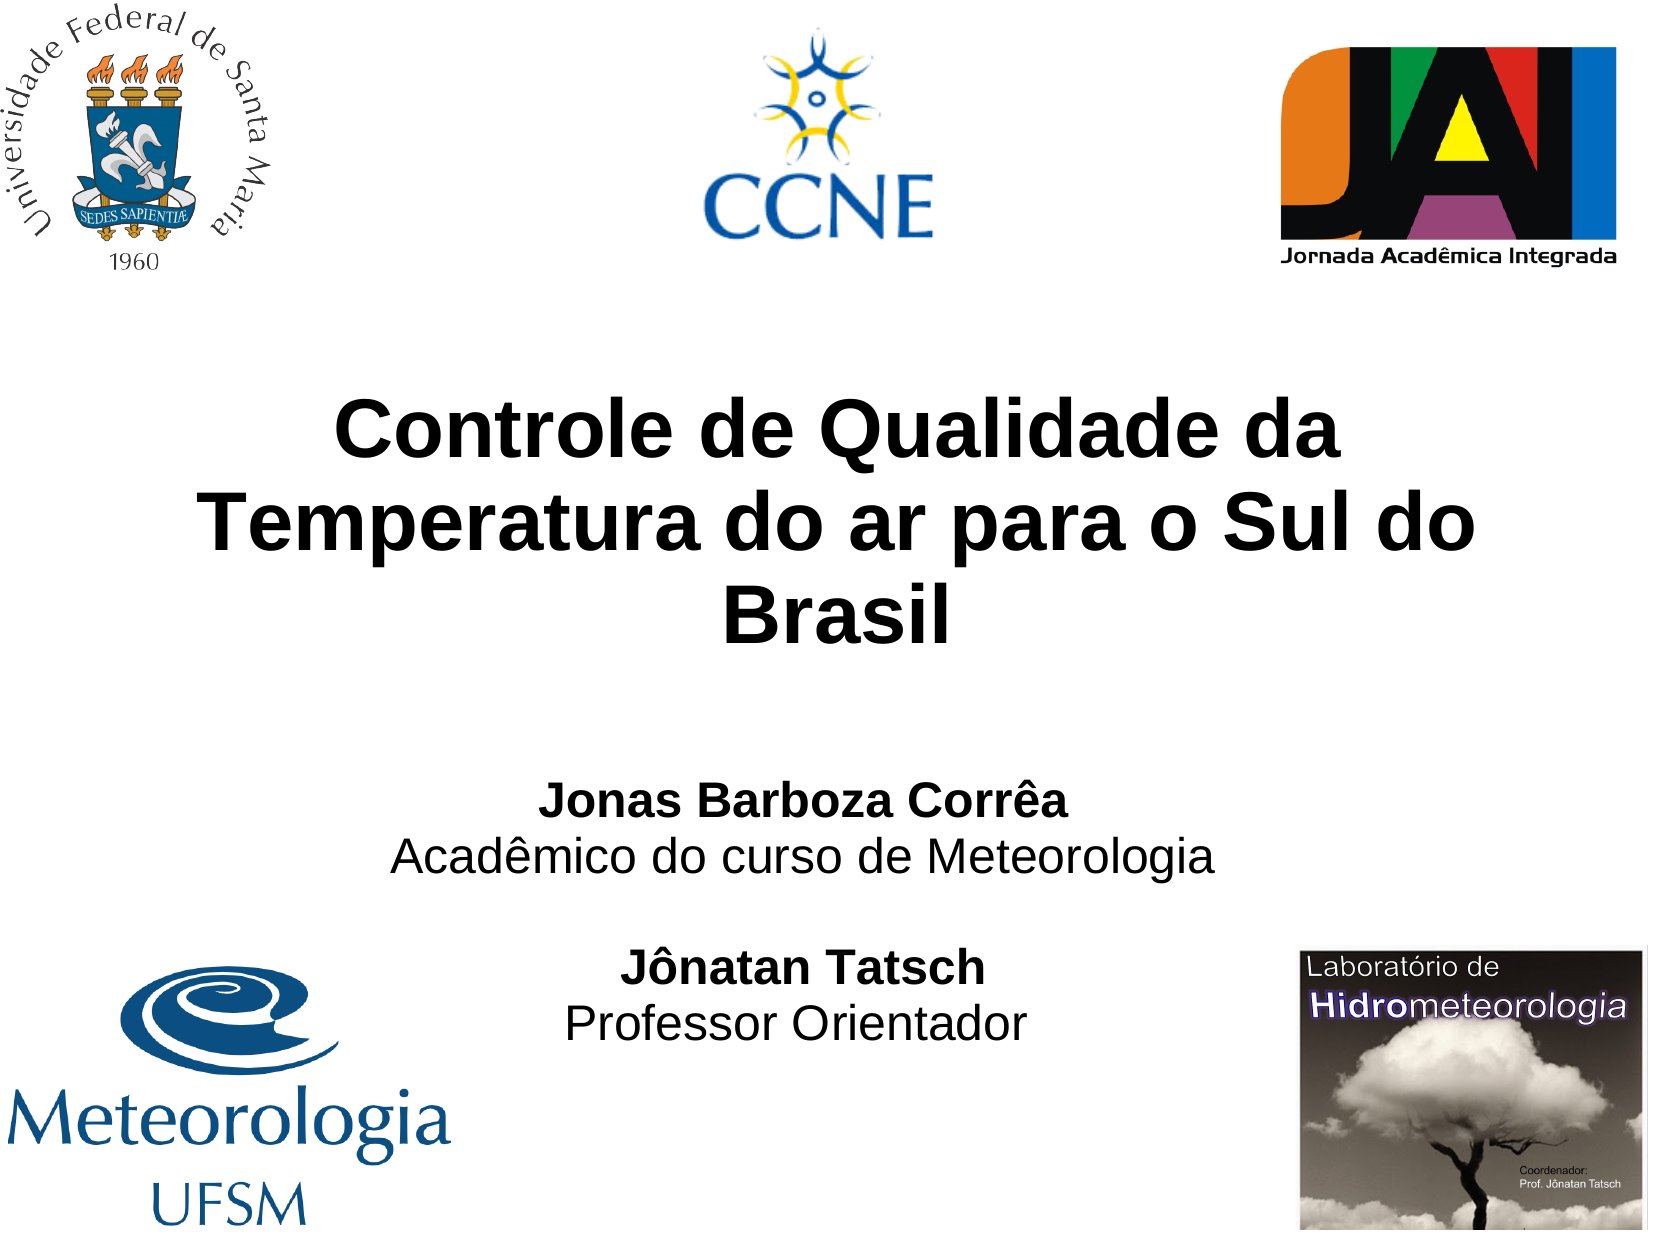

# Controle de Qualidade da Temperatura do ar para o Sul do Brasil
Jonas Barboza Corrêa
Acadêmico do curso de Meteorologia
Jônatan Tatsch
Professor Orientador